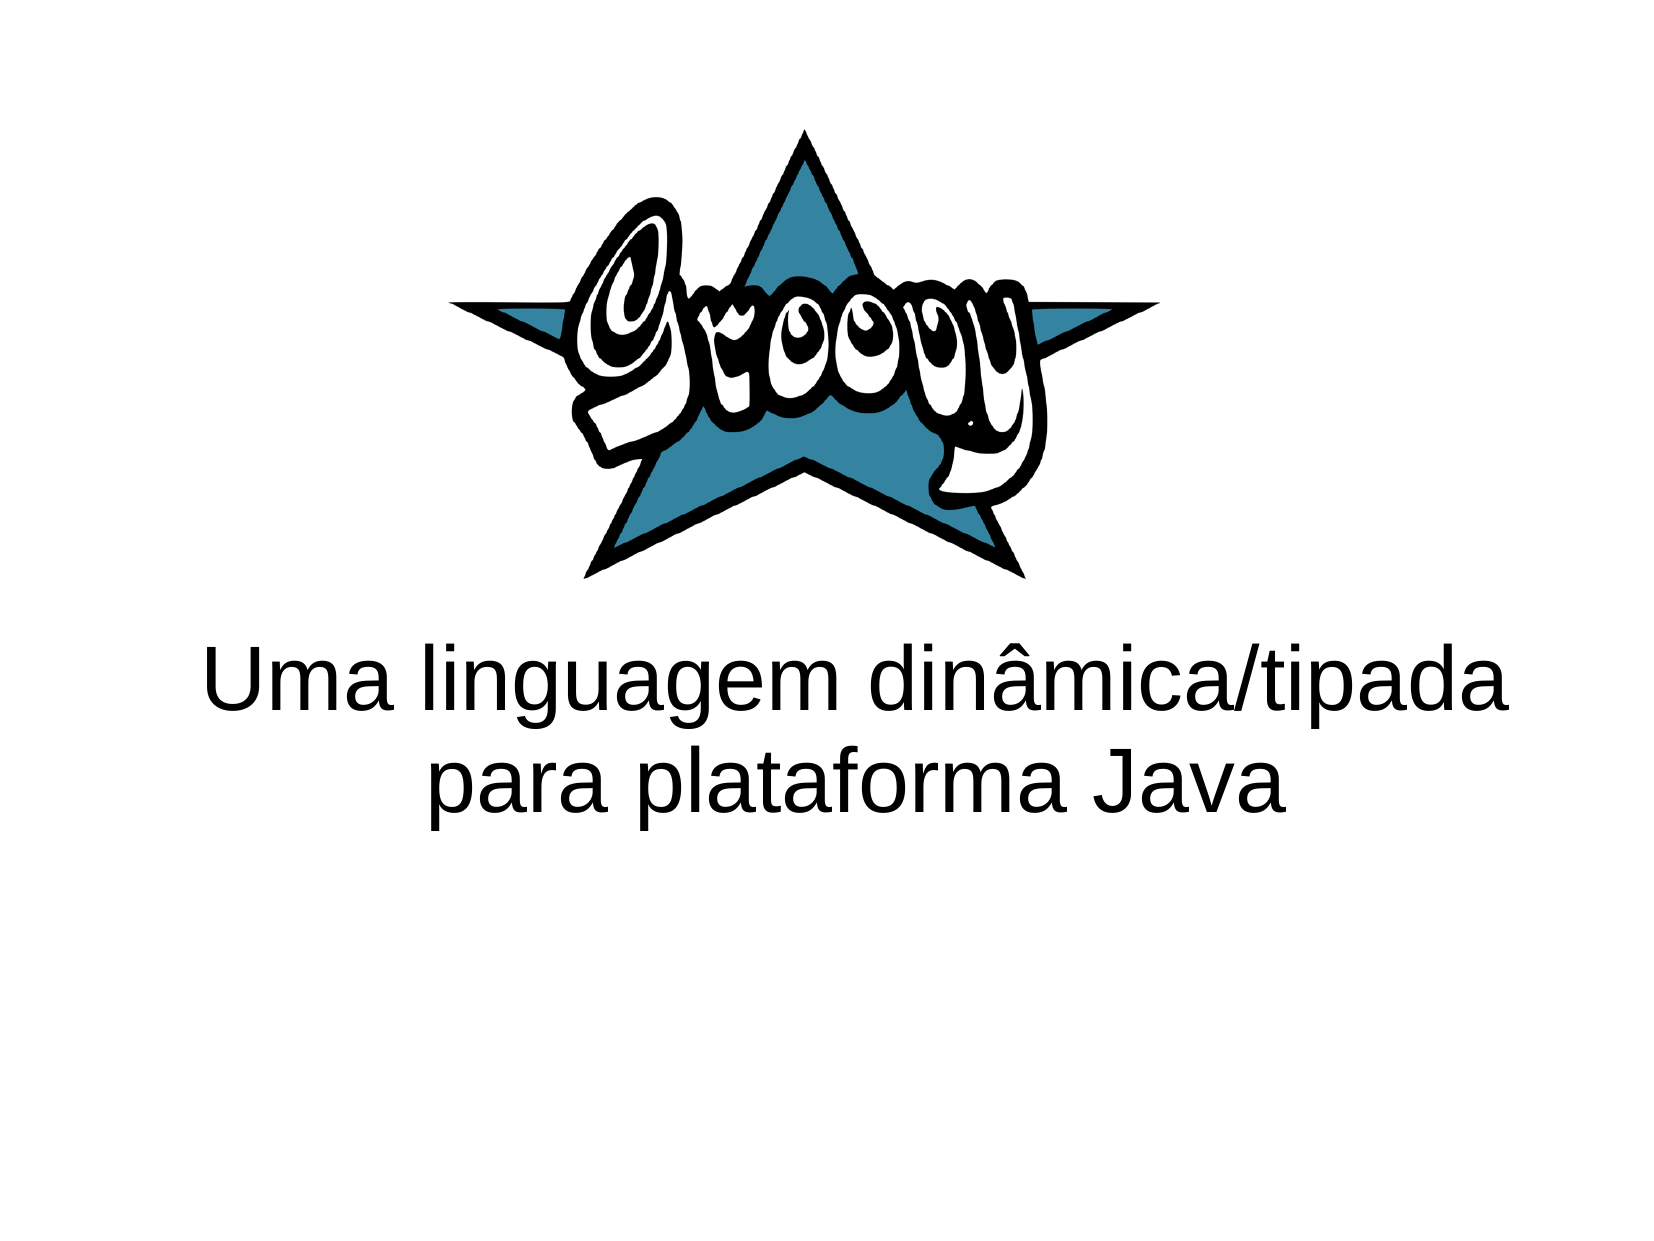

# Uma linguagem dinâmica/tipada para plataforma Java